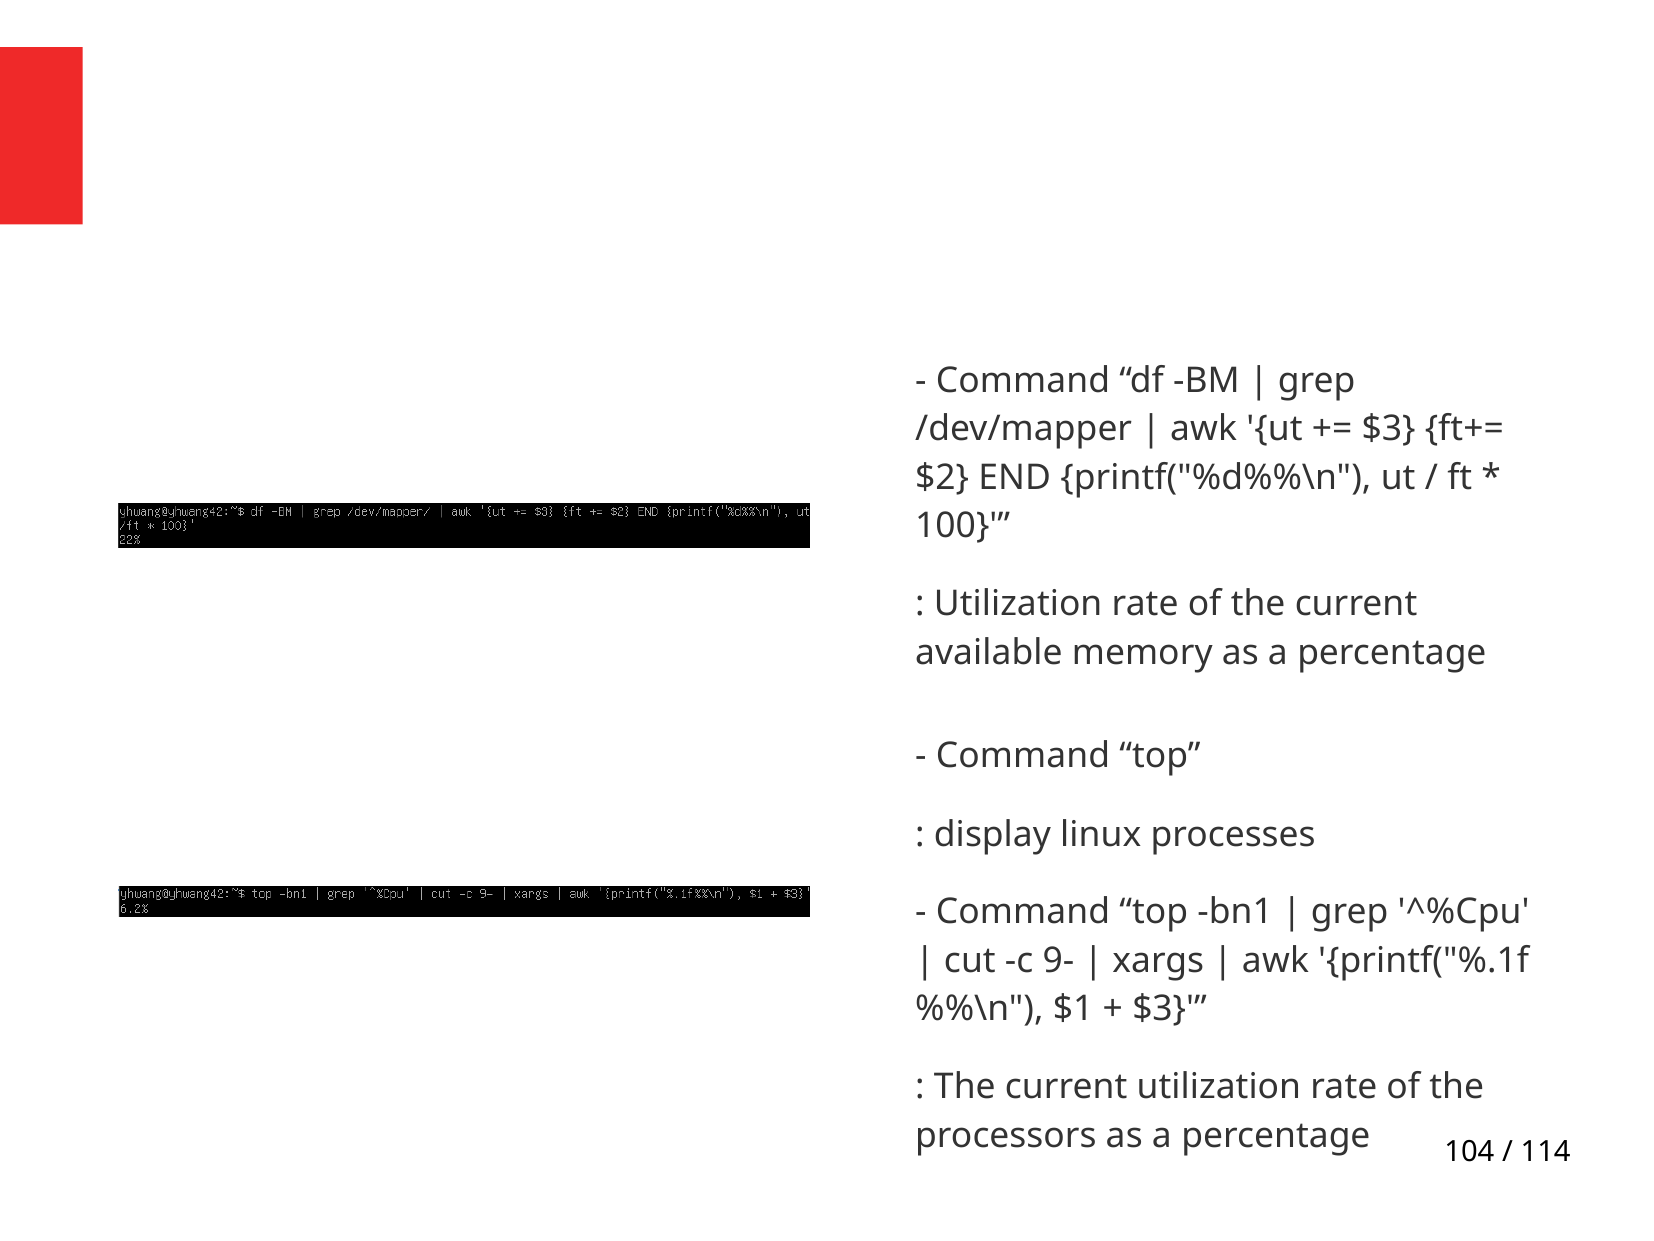

# - Command “df -BM | grep /dev/mapper | awk '{ut += $3} {ft+= $2} END {printf("%d%%\n"), ut / ft * 100}'”
: Utilization rate of the current available memory as a percentage
- Command “top”
: display linux processes
- Command “top -bn1 | grep '^%Cpu' | cut -c 9- | xargs | awk '{printf("%.1f%%\n"), $1 + $3}'”
: The current utilization rate of the processors as a percentage
104